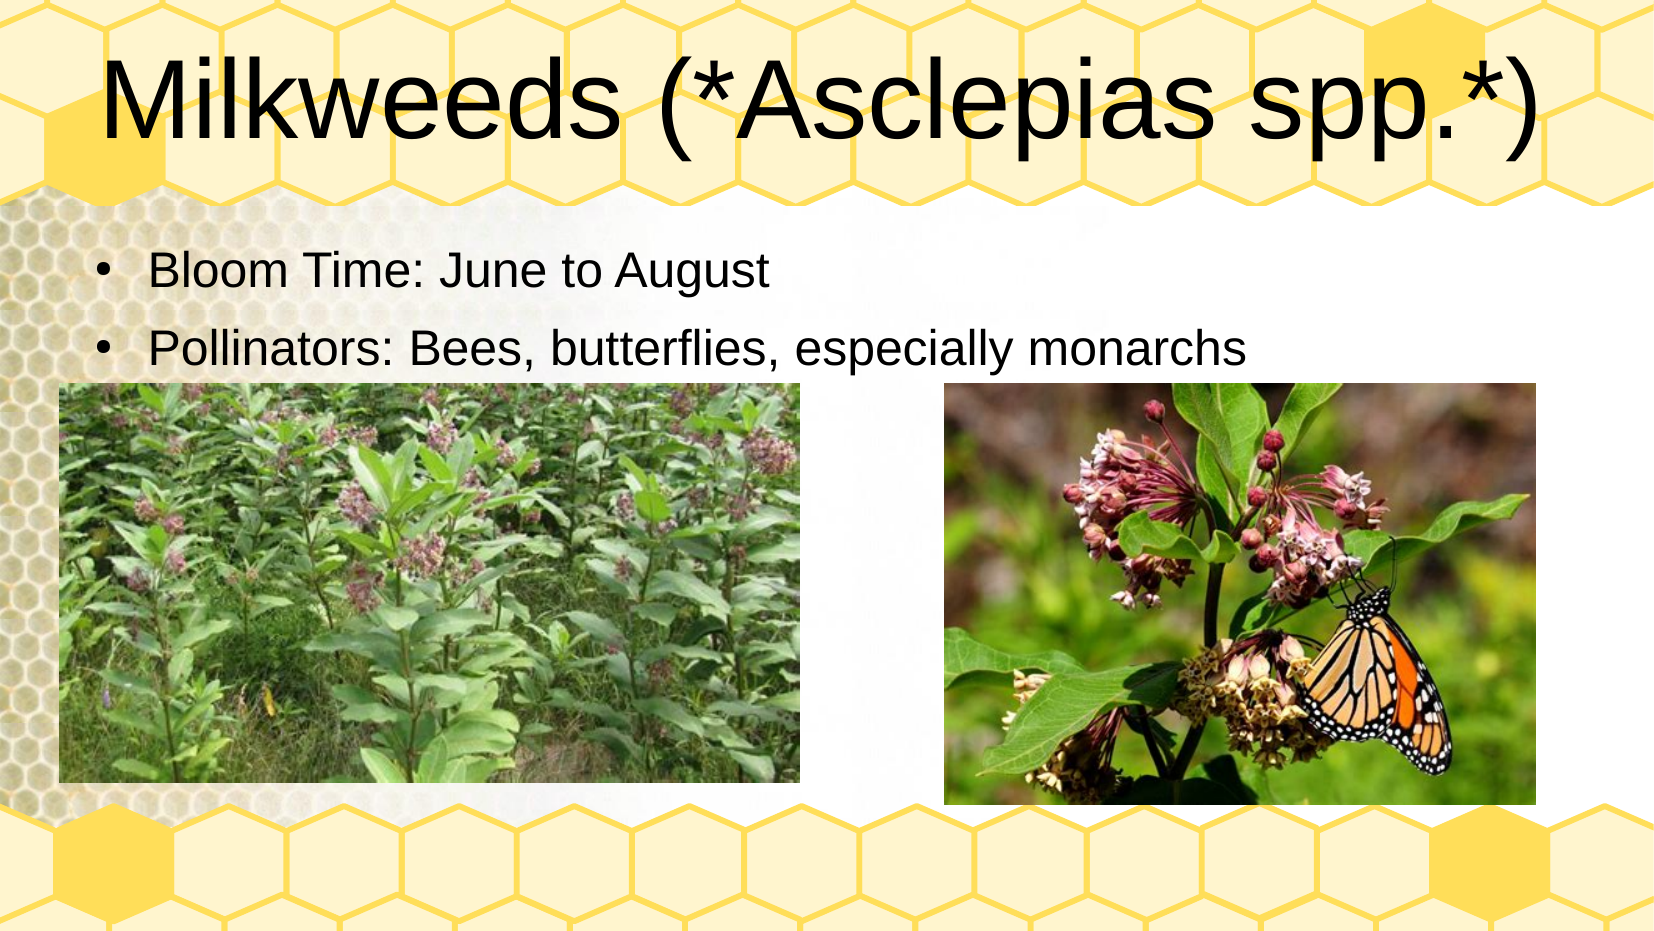

# Milkweeds (*Asclepias spp.*)
Bloom Time: June to August
Pollinators: Bees, butterflies, especially monarchs